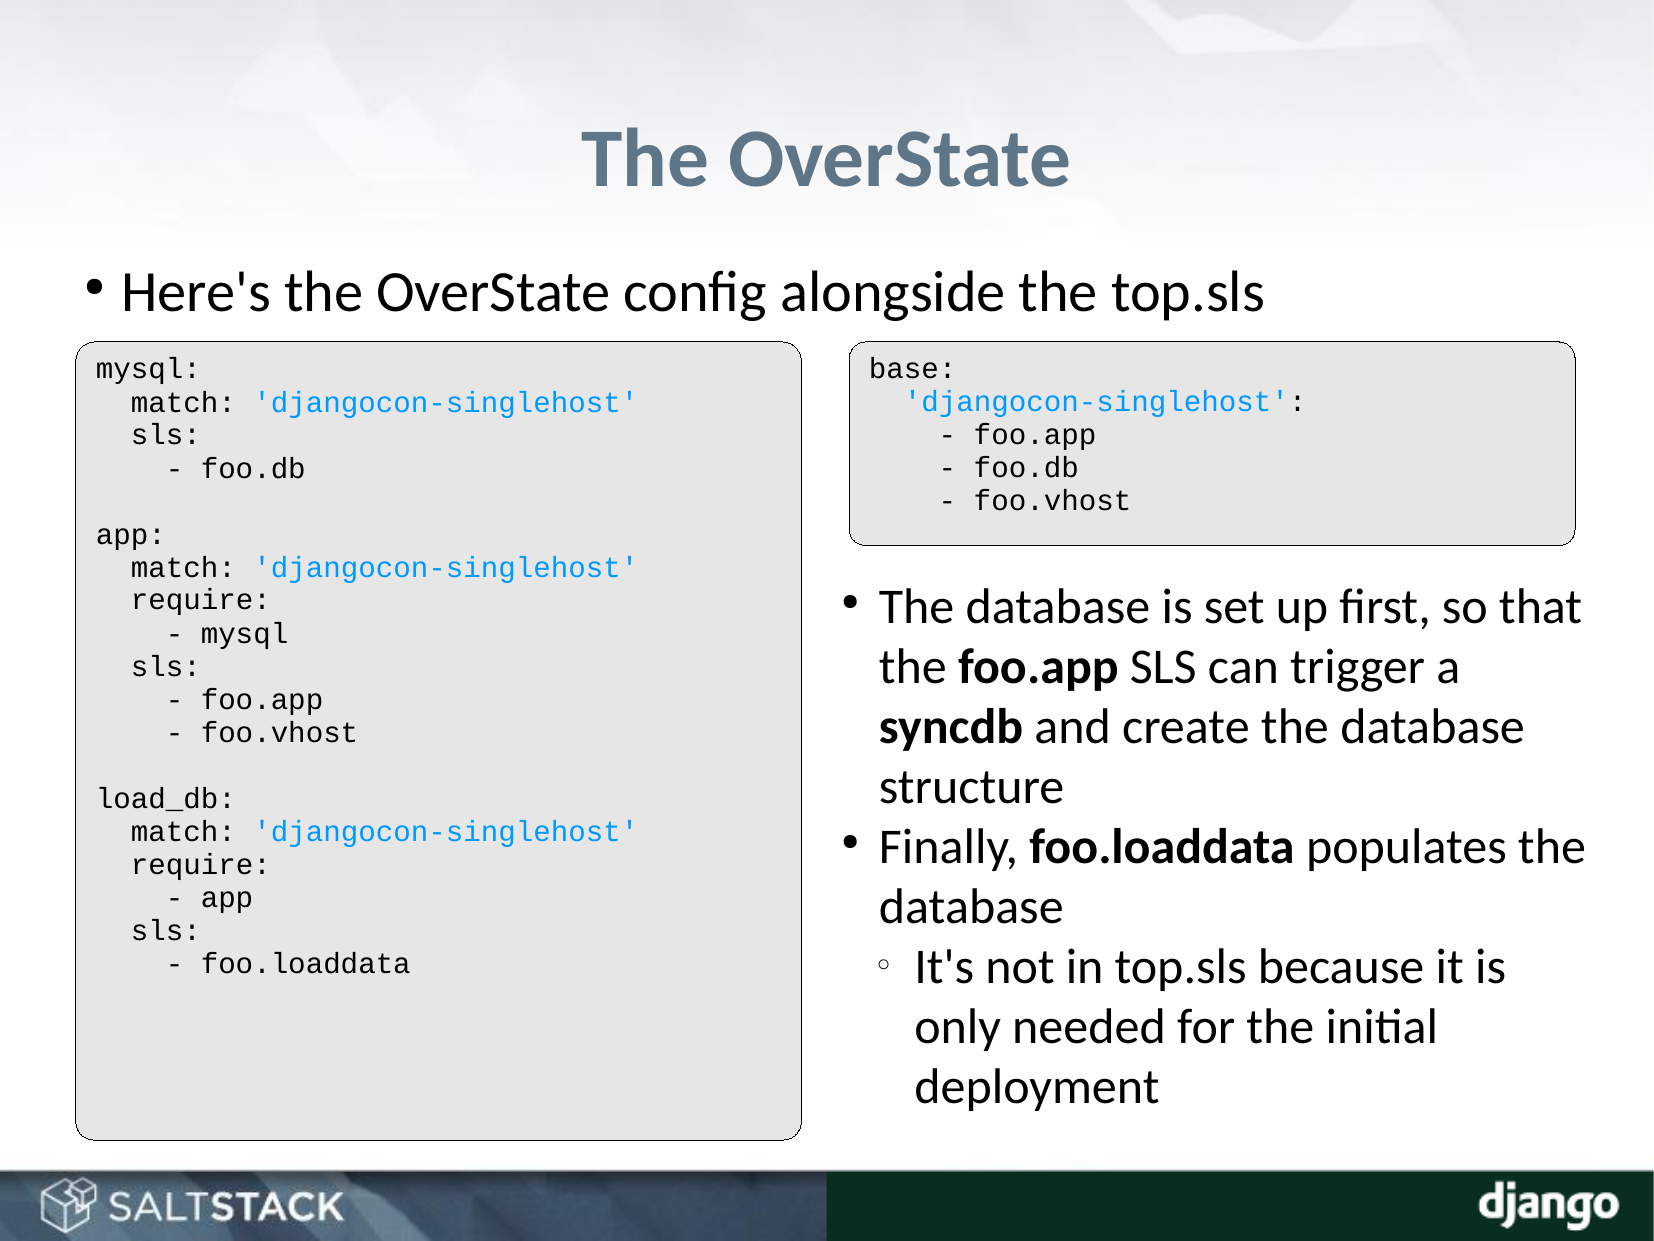

The OverState
Here's the OverState config alongside the top.sls
mysql:
 match: 'djangocon-singlehost'
 sls:
 - foo.db
app:
 match: 'djangocon-singlehost'
 require:
 - mysql
 sls:
 - foo.app
 - foo.vhost
load_db:
 match: 'djangocon-singlehost'
 require:
 - app
 sls:
 - foo.loaddata
base:
 'djangocon-singlehost':
 - foo.app
 - foo.db
 - foo.vhost
The database is set up first, so that the foo.app SLS can trigger a syncdb and create the database structure
Finally, foo.loaddata populates the database
It's not in top.sls because it is only needed for the initial deployment